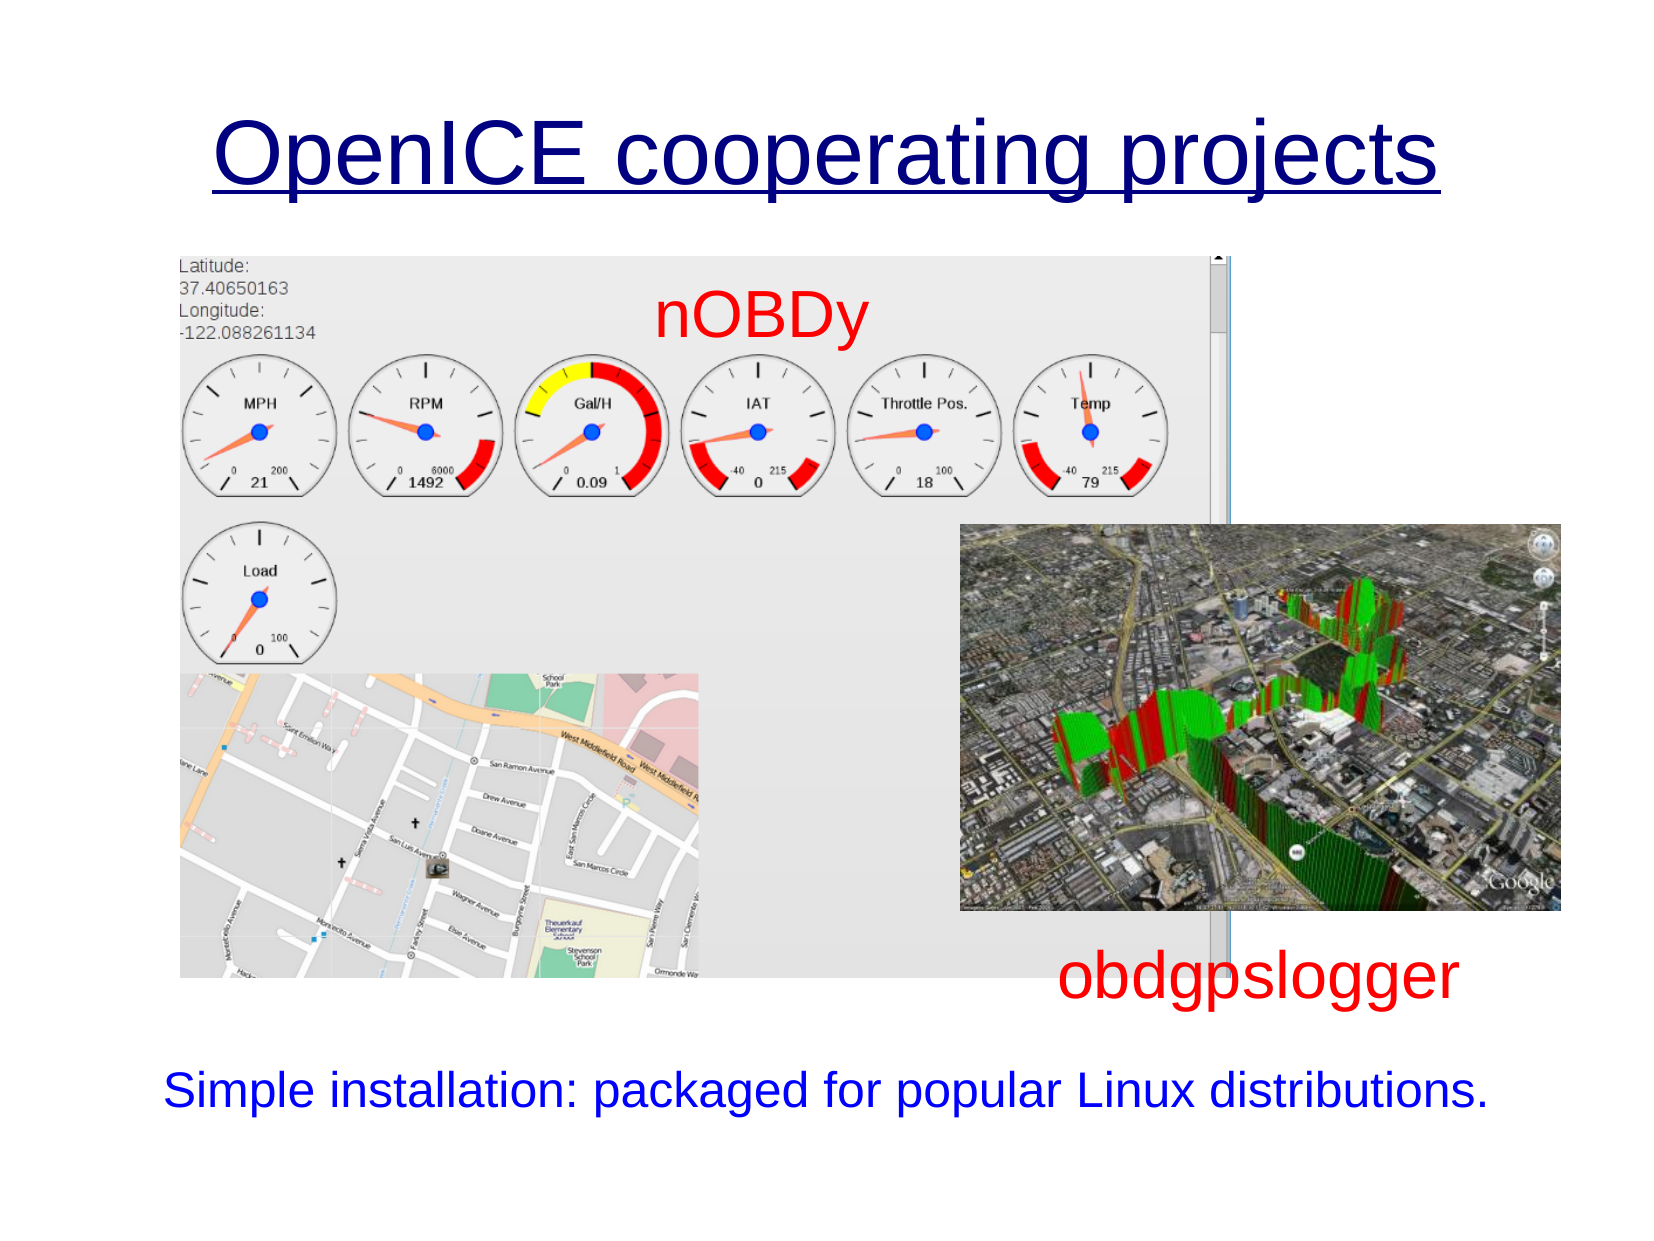

# OpenICE cooperating projects
nOBDy
obdgpslogger
Simple installation: packaged for popular Linux distributions.